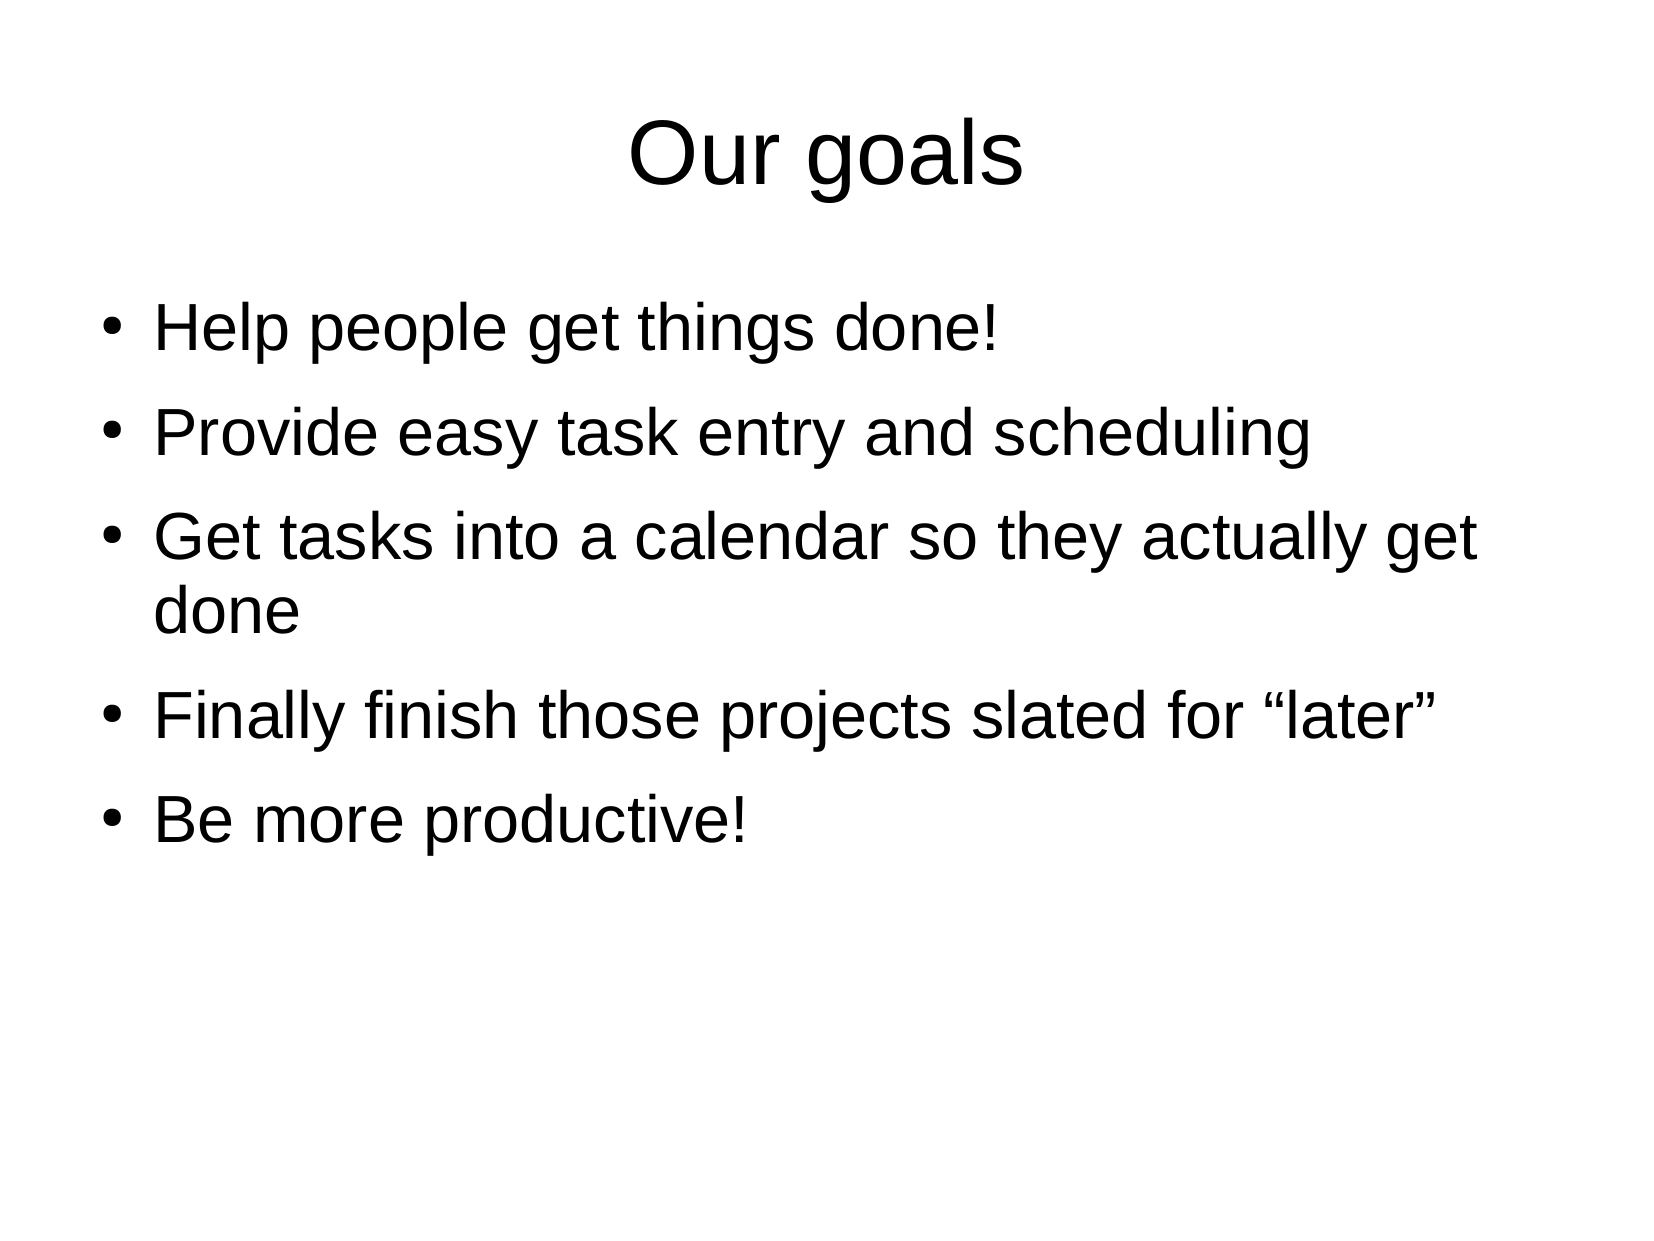

# Our goals
Help people get things done!
Provide easy task entry and scheduling
Get tasks into a calendar so they actually get done
Finally finish those projects slated for “later”
Be more productive!